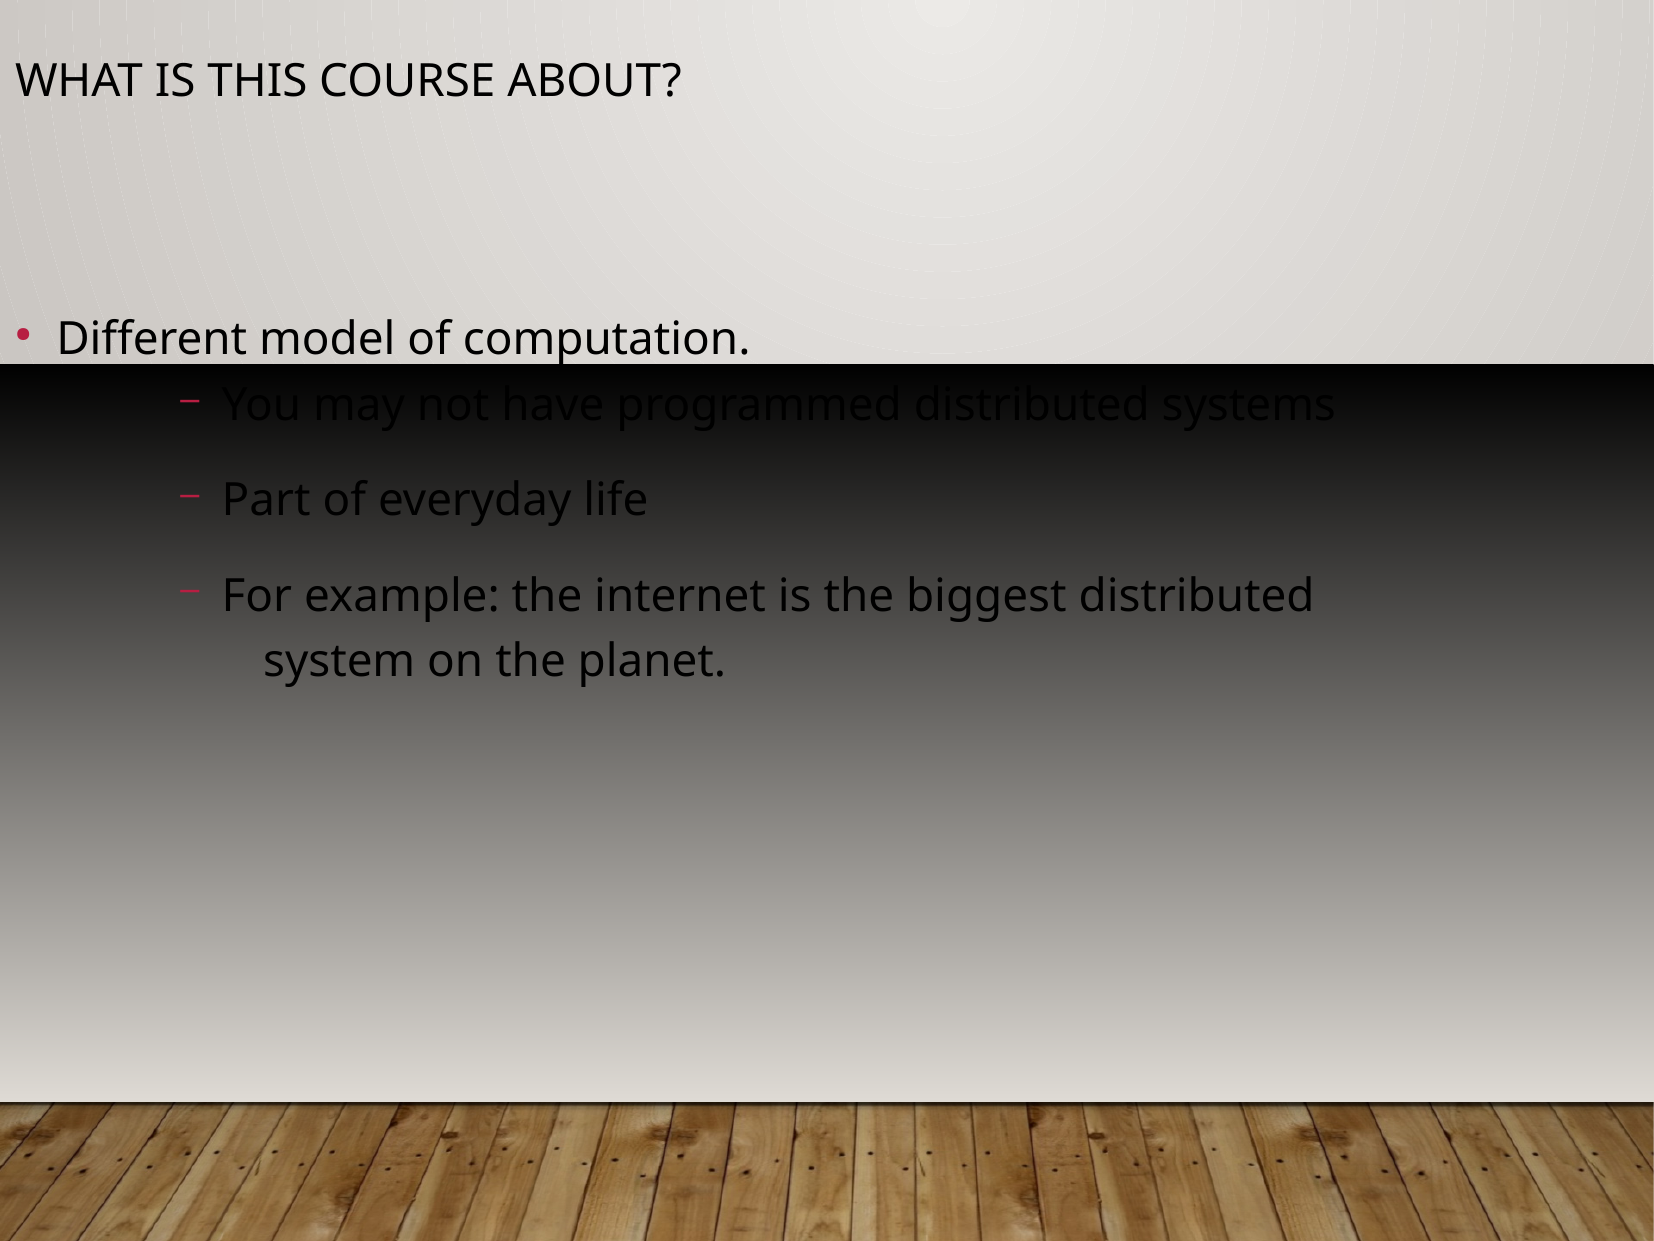

# What is this course about?
Different model of computation.
You may not have programmed distributed systems
Part of everyday life
For example: the internet is the biggest distributed system on the planet.